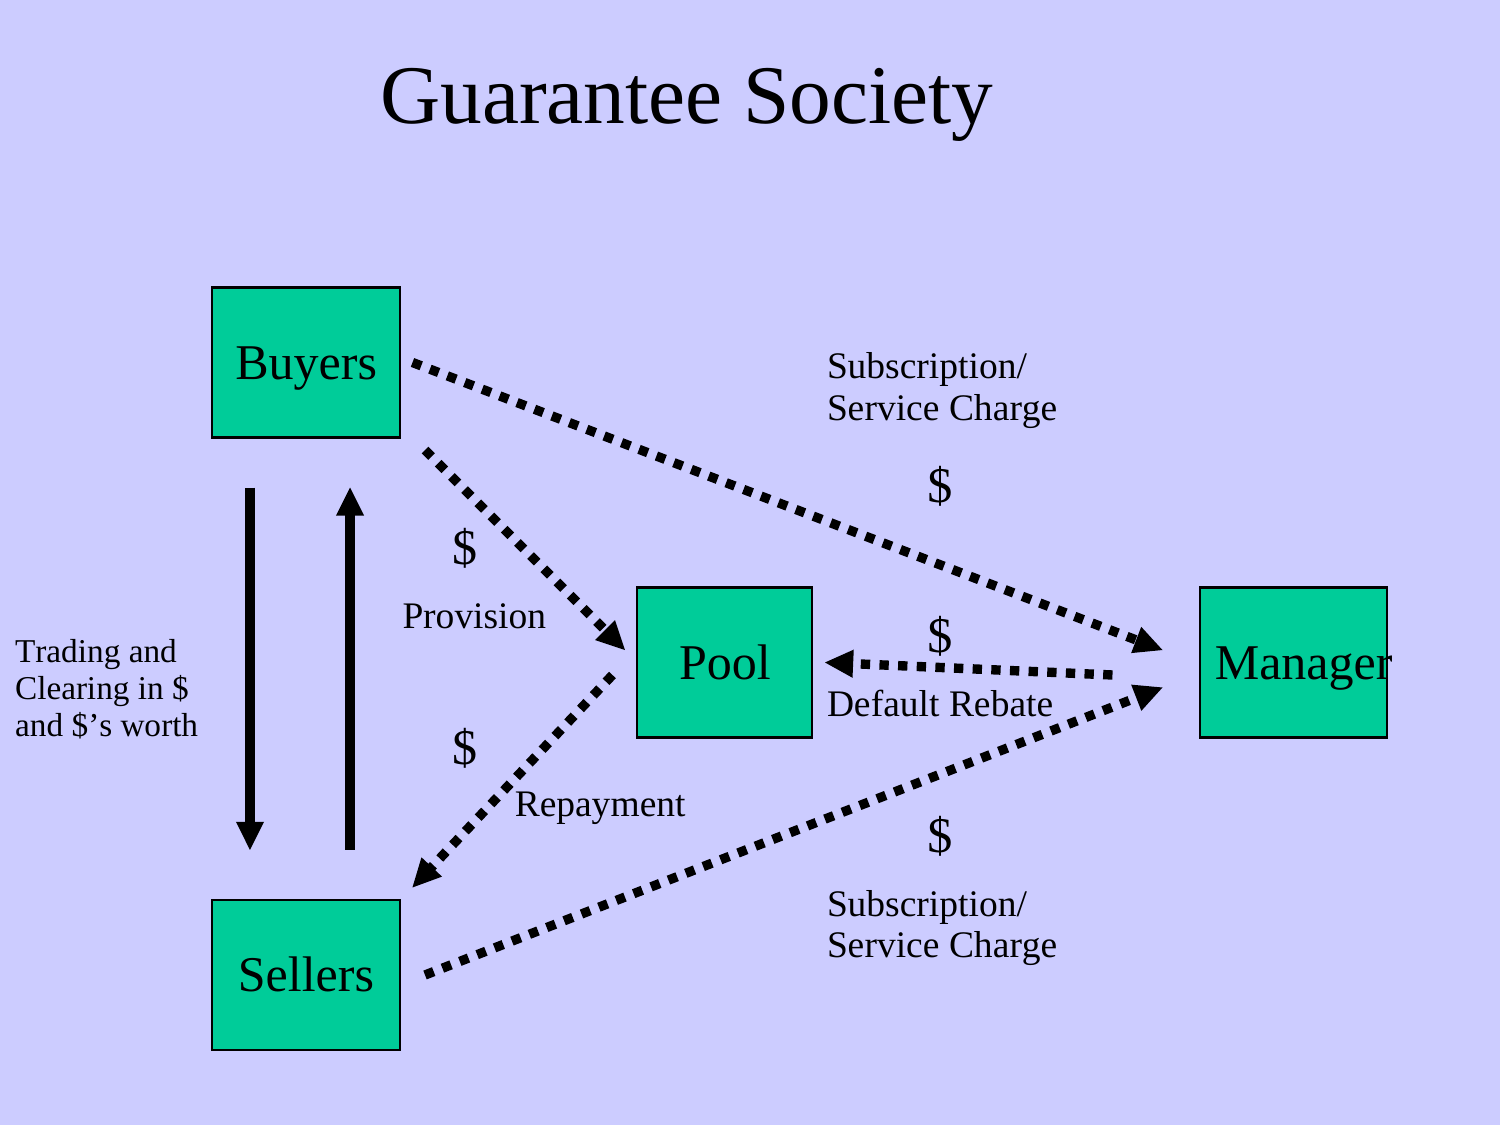

# Guarantee Society
Buyers
Subscription/
Service Charge
$
$
Provision
Pool
Manager
$
Trading and
Clearing in $
and $’s worth
Default Rebate
$
Repayment
$
Subscription/
Service Charge
Sellers